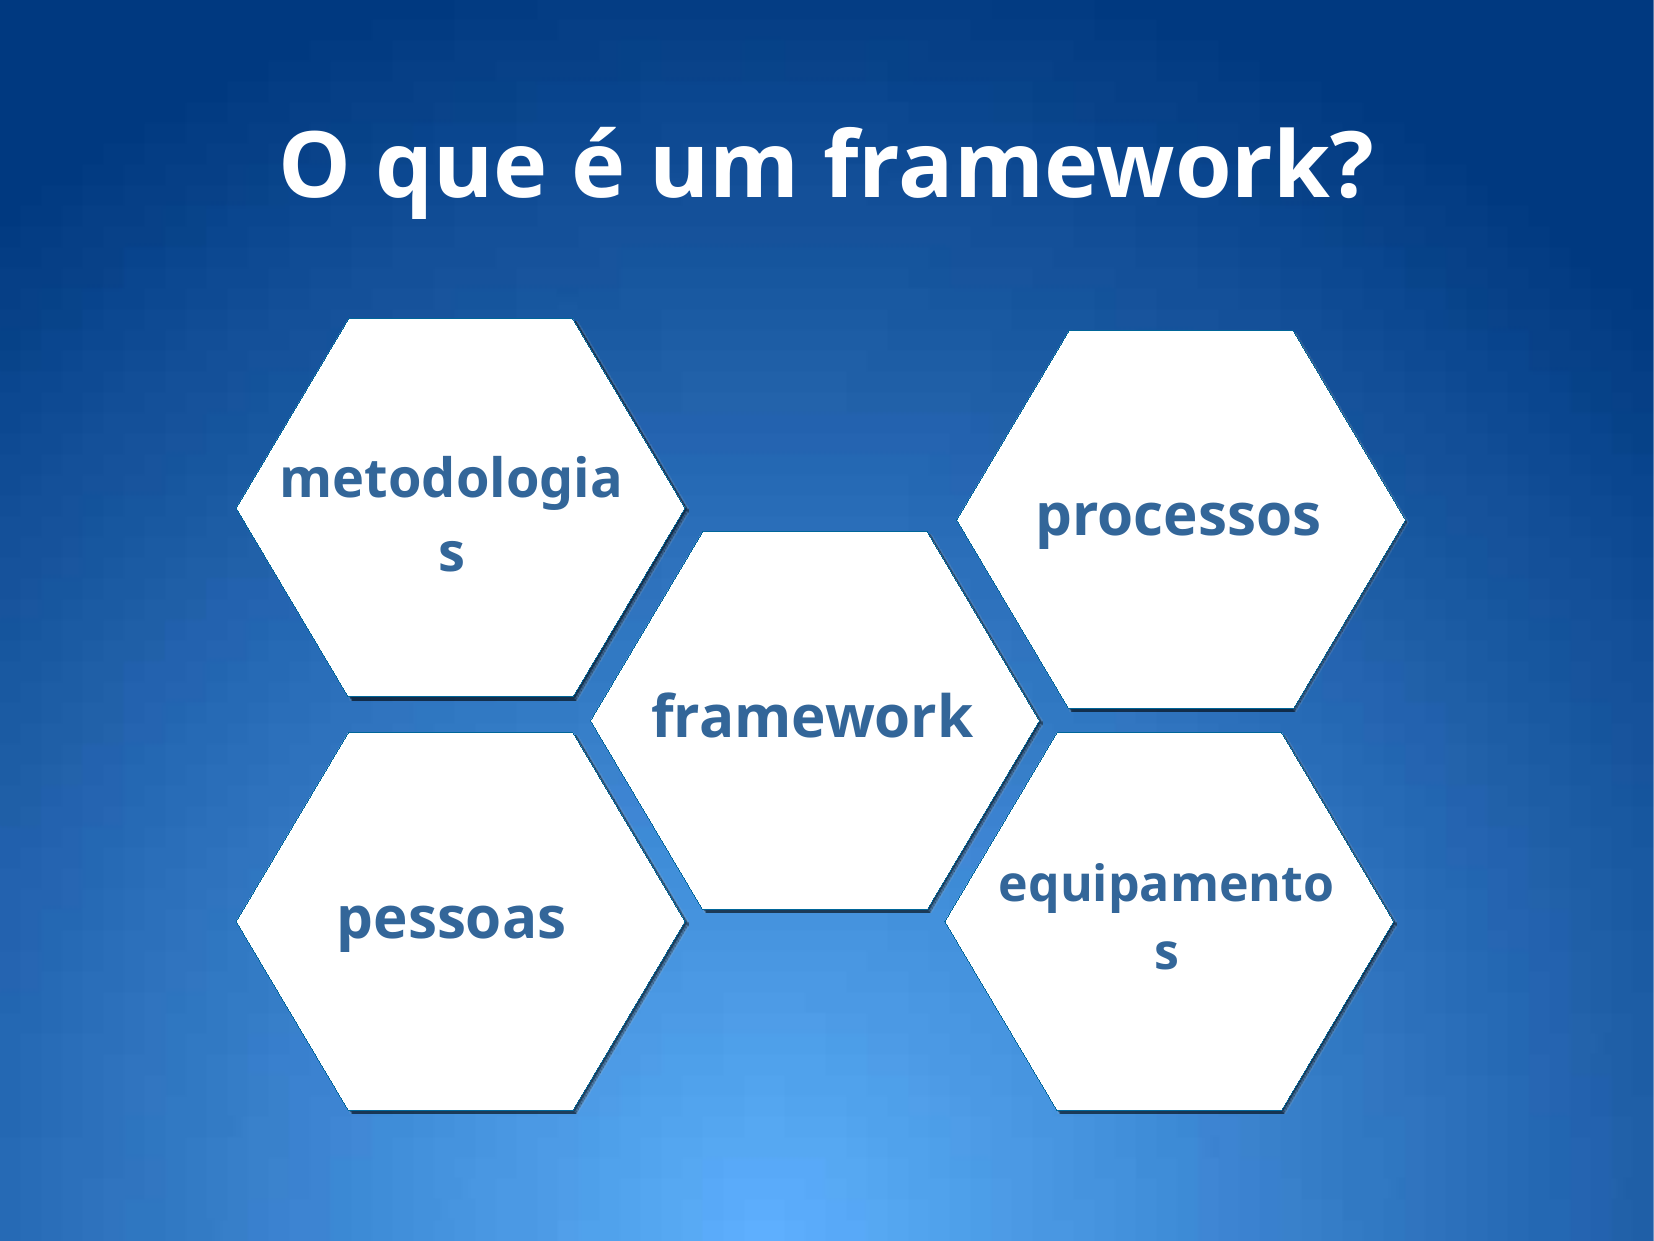

# O que é um framework?
metodologias
processos
framework
pessoas
equipamentos